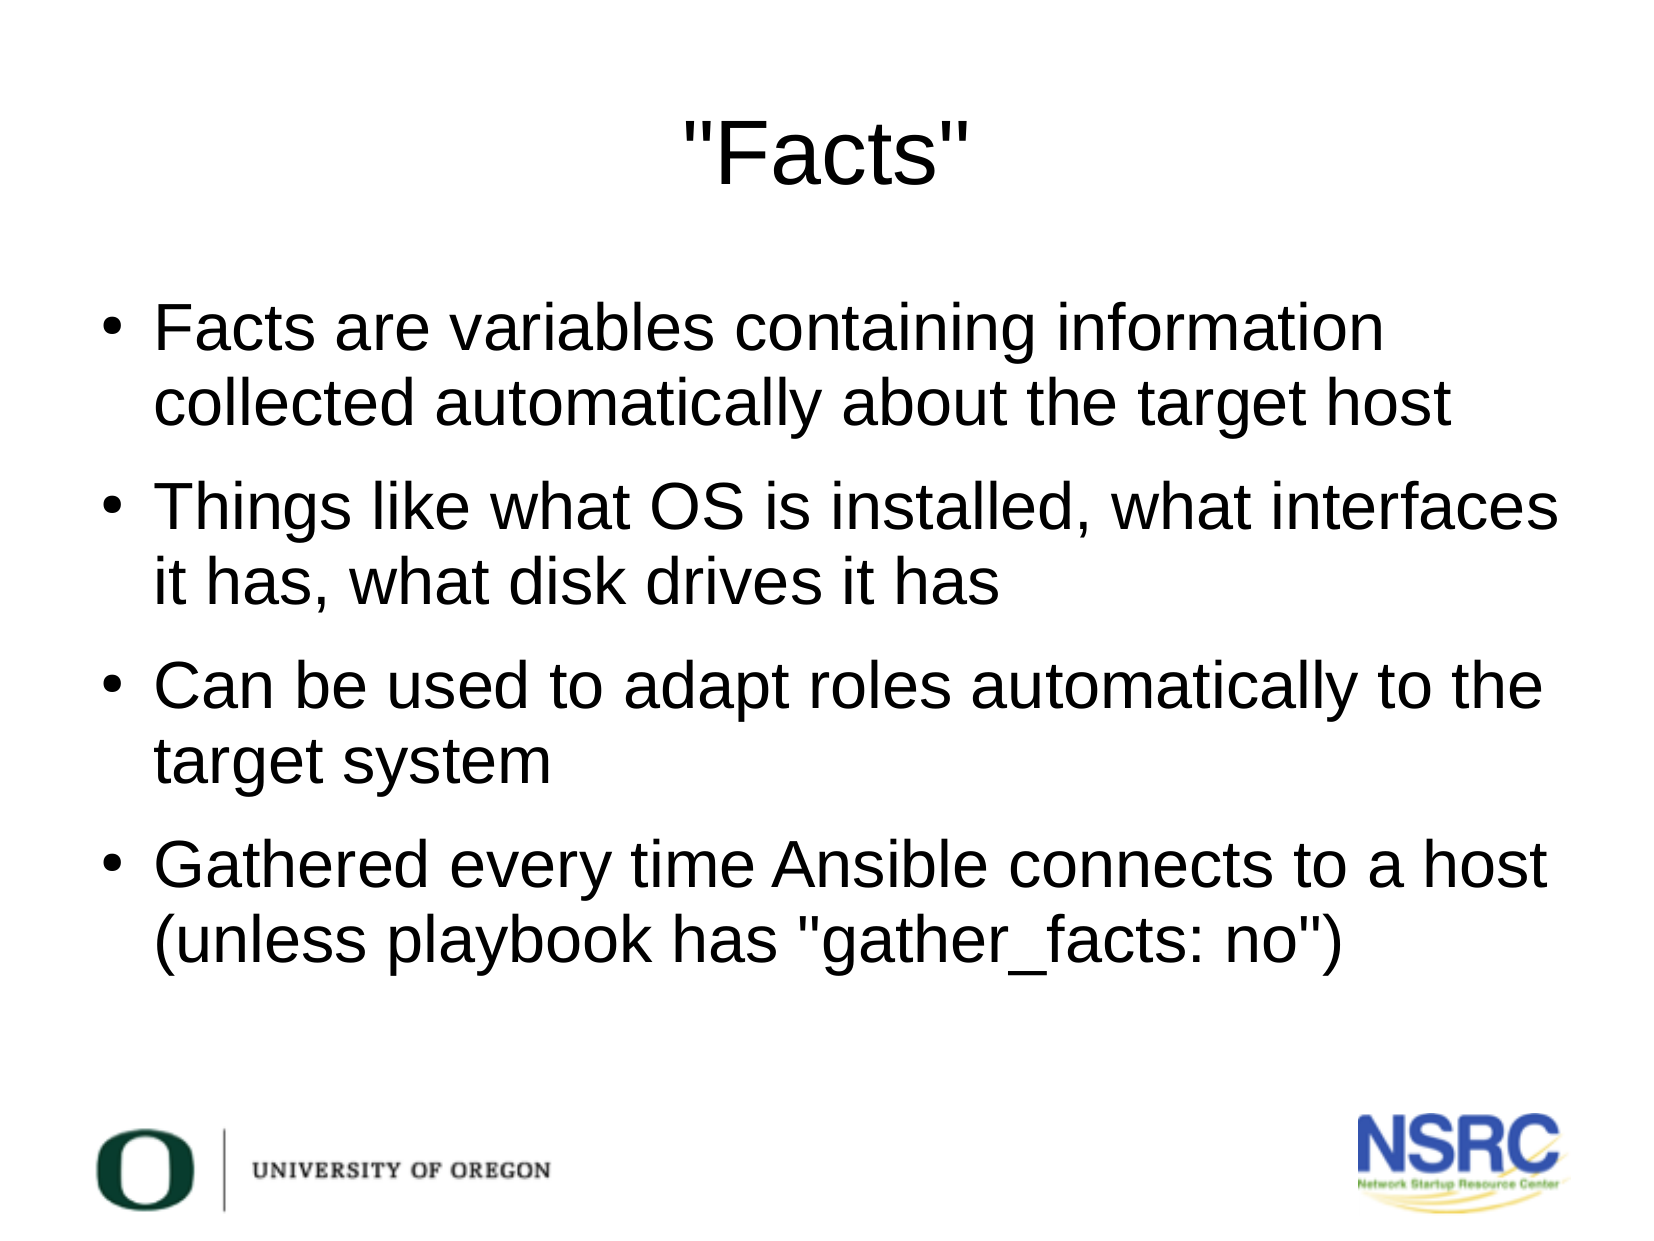

# "Facts"
Facts are variables containing information collected automatically about the target host
Things like what OS is installed, what interfaces it has, what disk drives it has
Can be used to adapt roles automatically to the target system
Gathered every time Ansible connects to a host (unless playbook has "gather_facts: no")